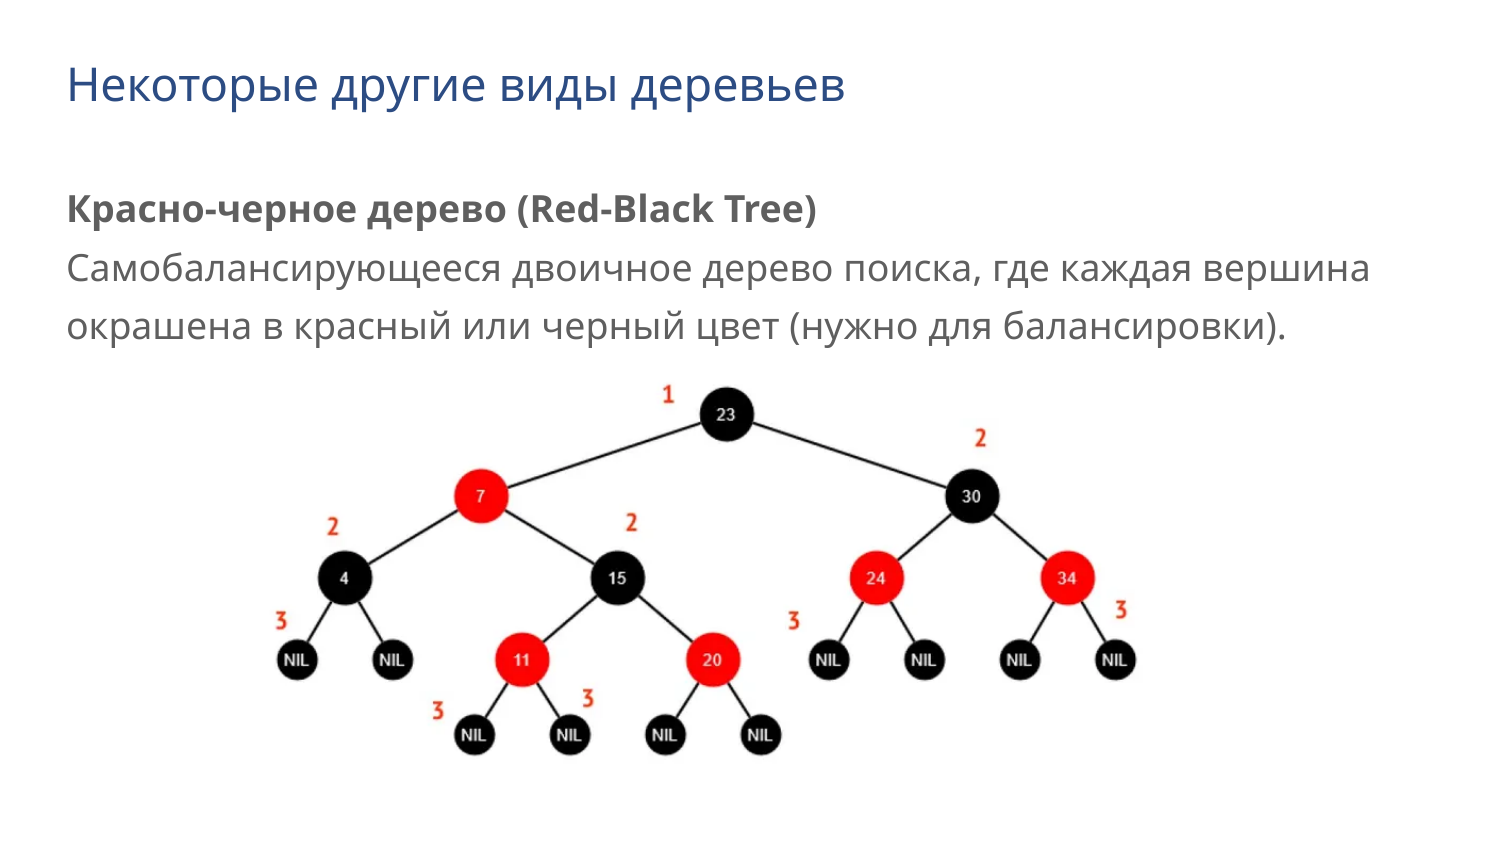

# Некоторые другие виды деревьев
Красно-черное дерево (Red-Black Tree)
Самобалансирующееся двоичное дерево поиска, где каждая вершина окрашена в красный или черный цвет (нужно для балансировки).